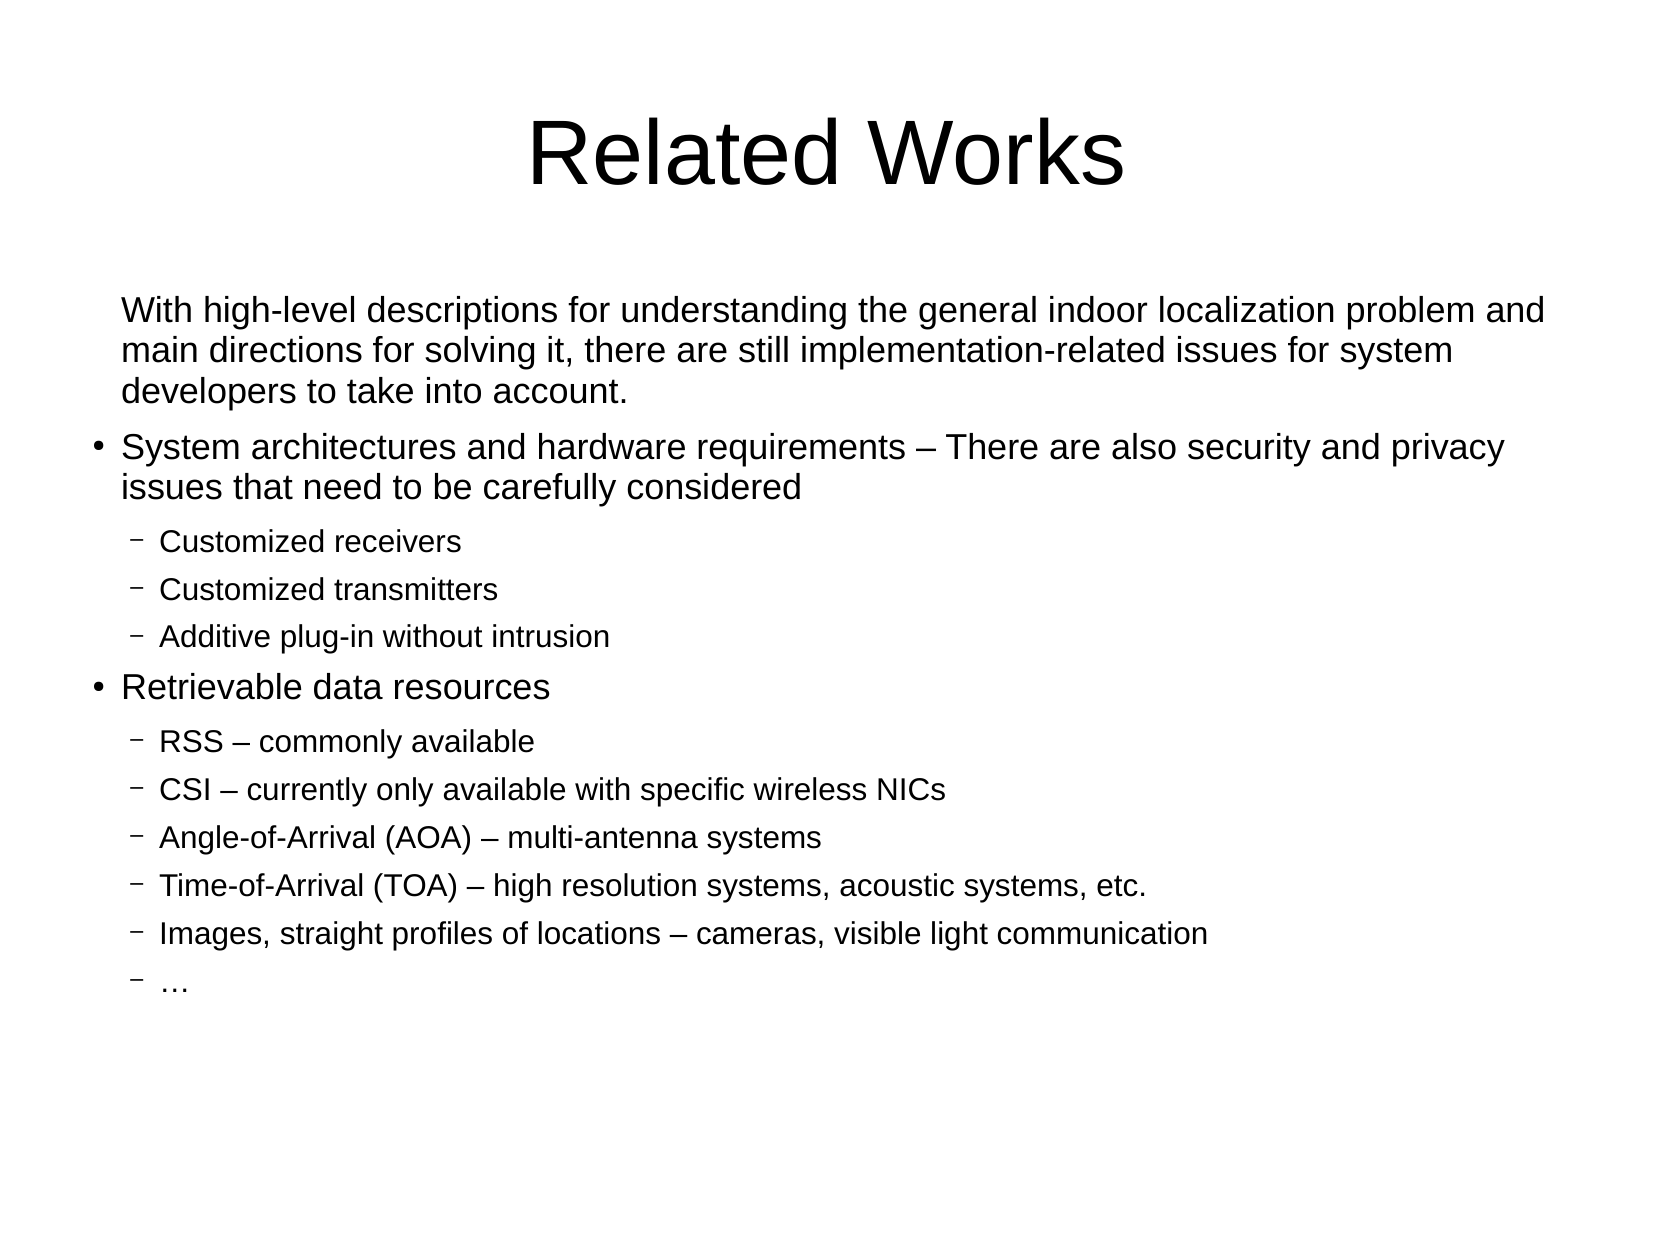

# Related Works
With high-level descriptions for understanding the general indoor localization problem and main directions for solving it, there are still implementation-related issues for system developers to take into account.
System architectures and hardware requirements – There are also security and privacy issues that need to be carefully considered
Customized receivers
Customized transmitters
Additive plug-in without intrusion
Retrievable data resources
RSS – commonly available
CSI – currently only available with specific wireless NICs
Angle-of-Arrival (AOA) – multi-antenna systems
Time-of-Arrival (TOA) – high resolution systems, acoustic systems, etc.
Images, straight profiles of locations – cameras, visible light communication
…